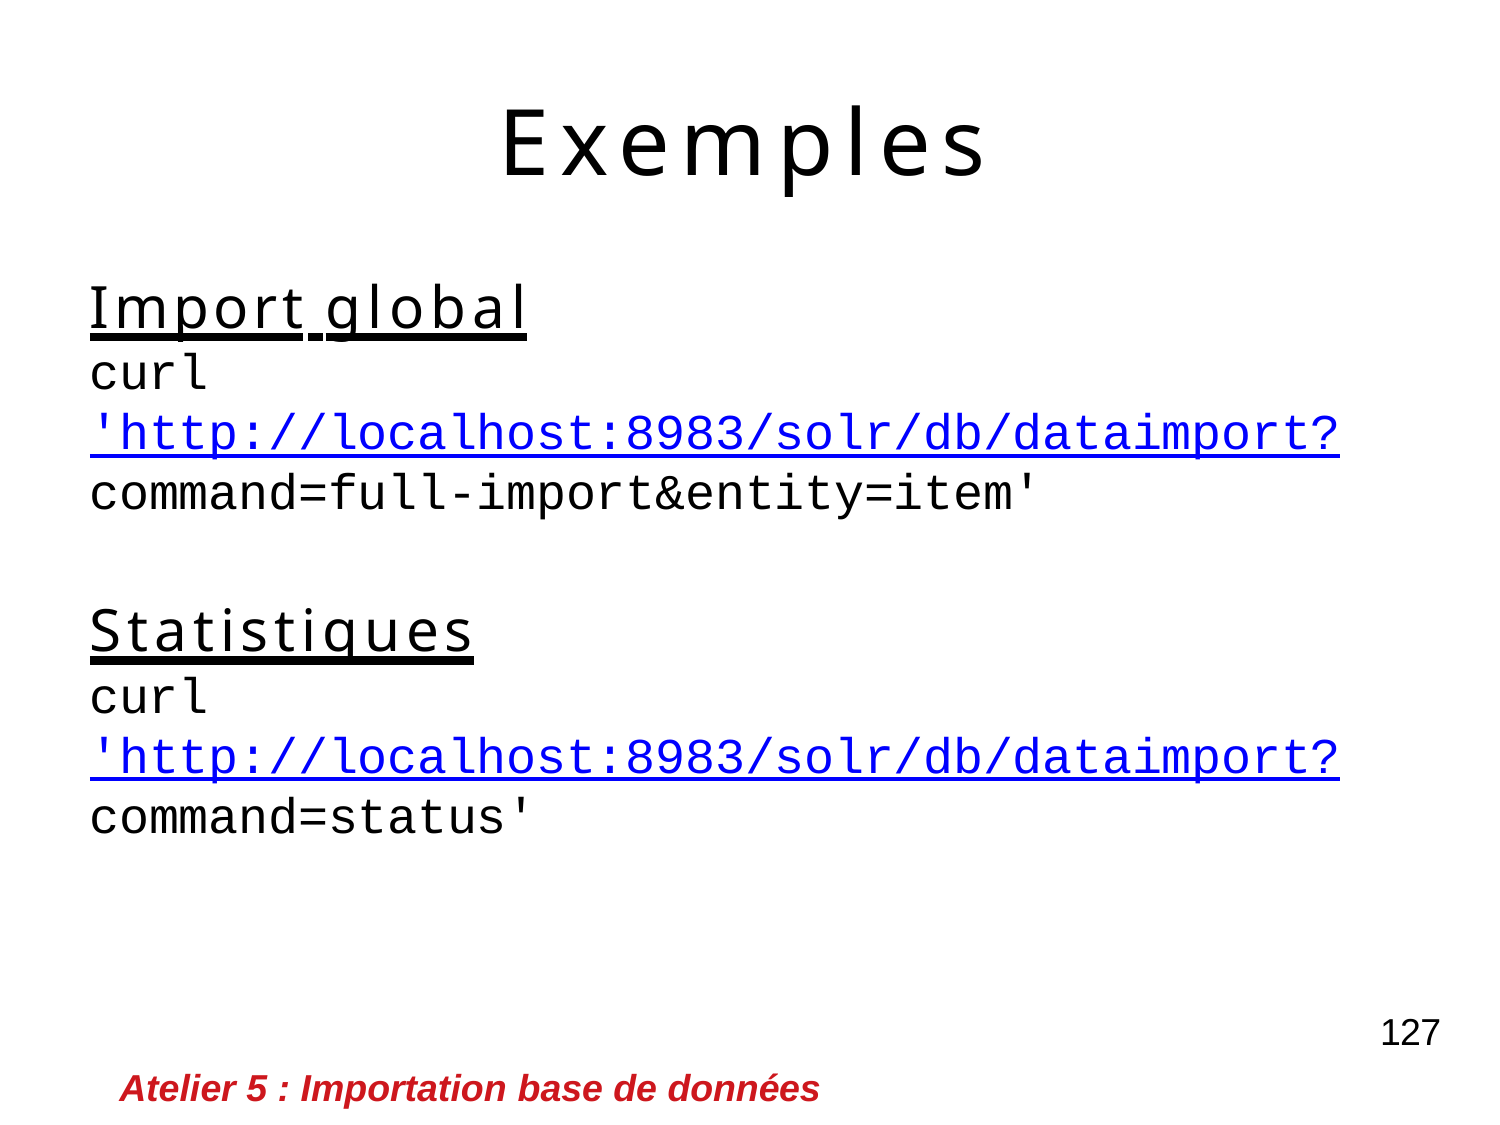

# Exemples
Import global
curl 'http://localhost:8983/solr/db/dataimport? command=full-import&entity=item'
Statistiques
curl 'http://localhost:8983/solr/db/dataimport? command=status'
127
Atelier 5 : Importation base de données